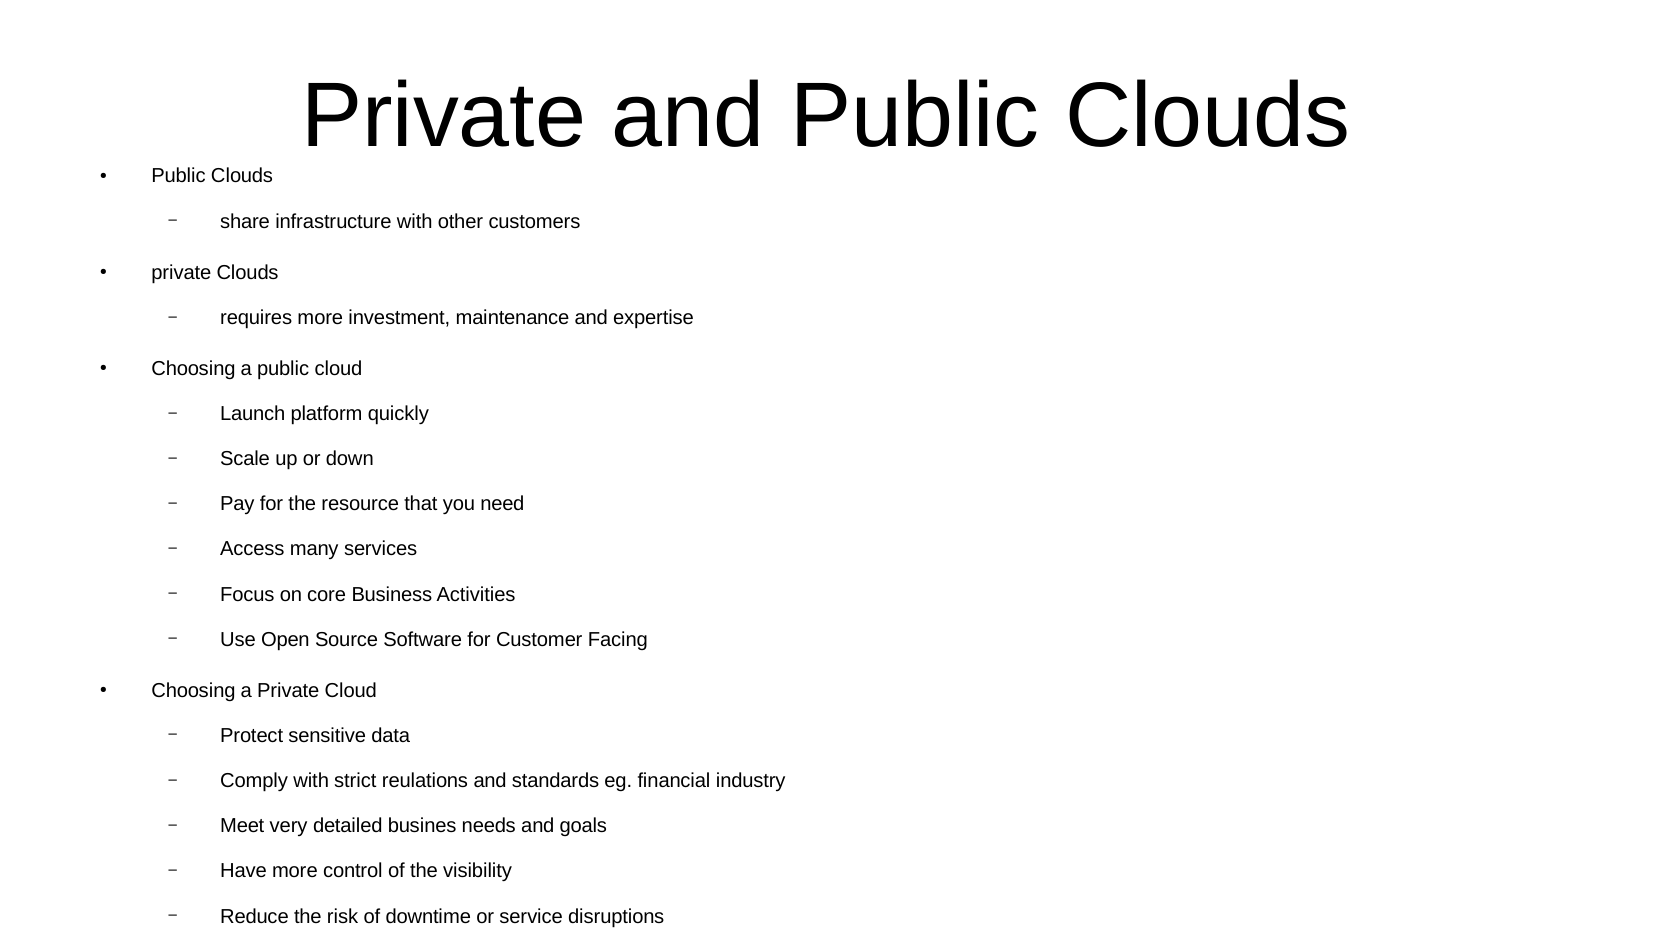

# Private and Public Clouds
Public Clouds
share infrastructure with other customers
private Clouds
requires more investment, maintenance and expertise
Choosing a public cloud
Launch platform quickly
Scale up or down
Pay for the resource that you need
Access many services
Focus on core Business Activities
Use Open Source Software for Customer Facing
Choosing a Private Cloud
Protect sensitive data
Comply with strict reulations and standards eg. financial industry
Meet very detailed busines needs and goals
Have more control of the visibility
Reduce the risk of downtime or service disruptions